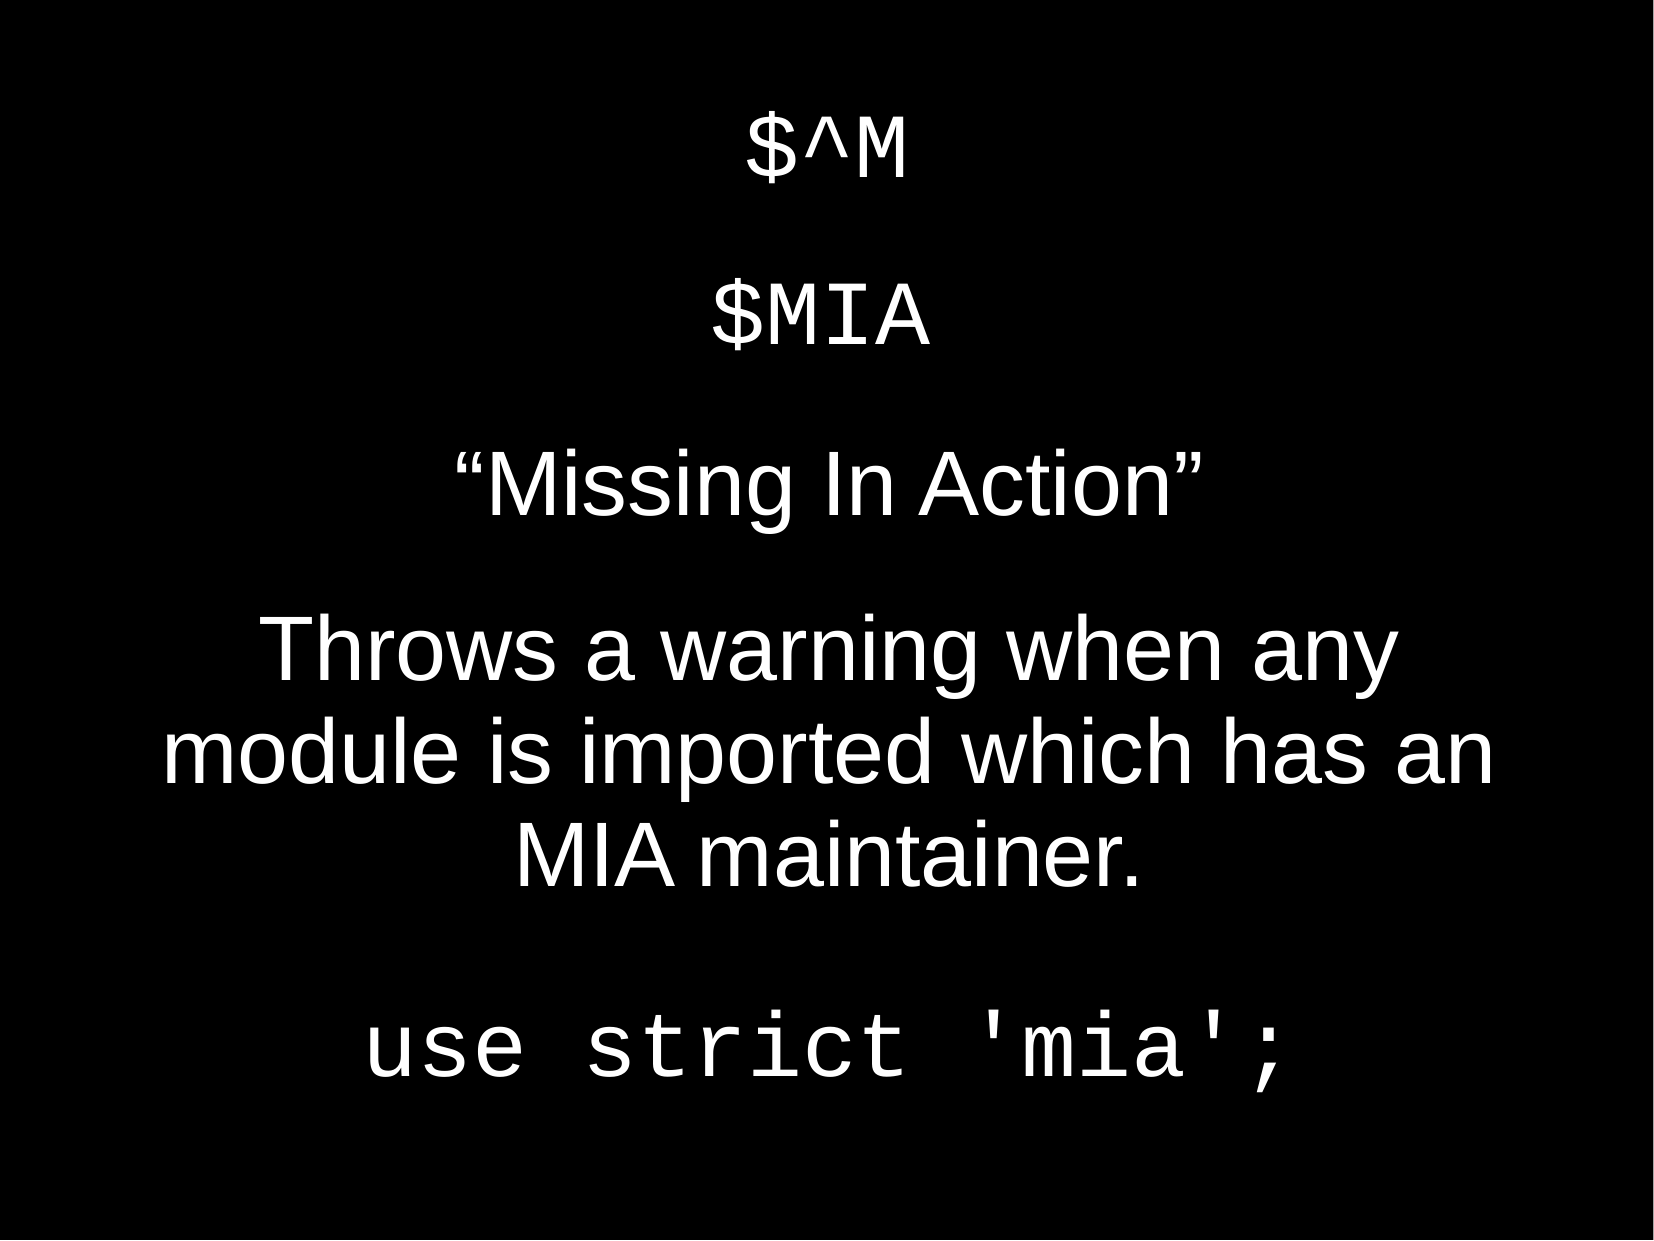

# $^M
$MIA
“Missing In Action”
Throws a warning when any module is imported which has an MIA maintainer.
use strict 'mia';